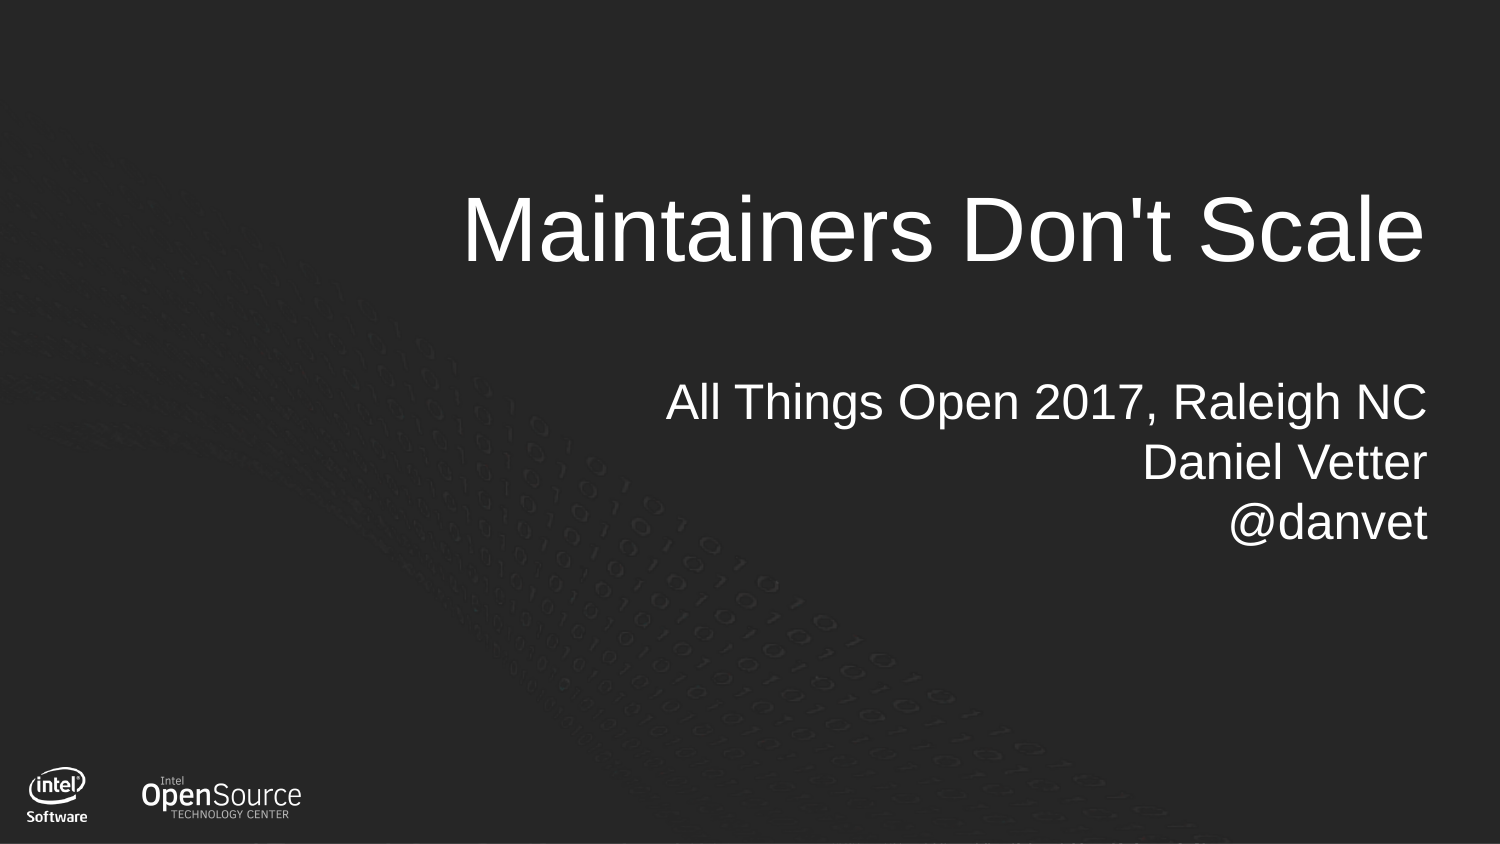

# Maintainers Don't Scale
All Things Open 2017, Raleigh NC
Daniel Vetter
@danvet